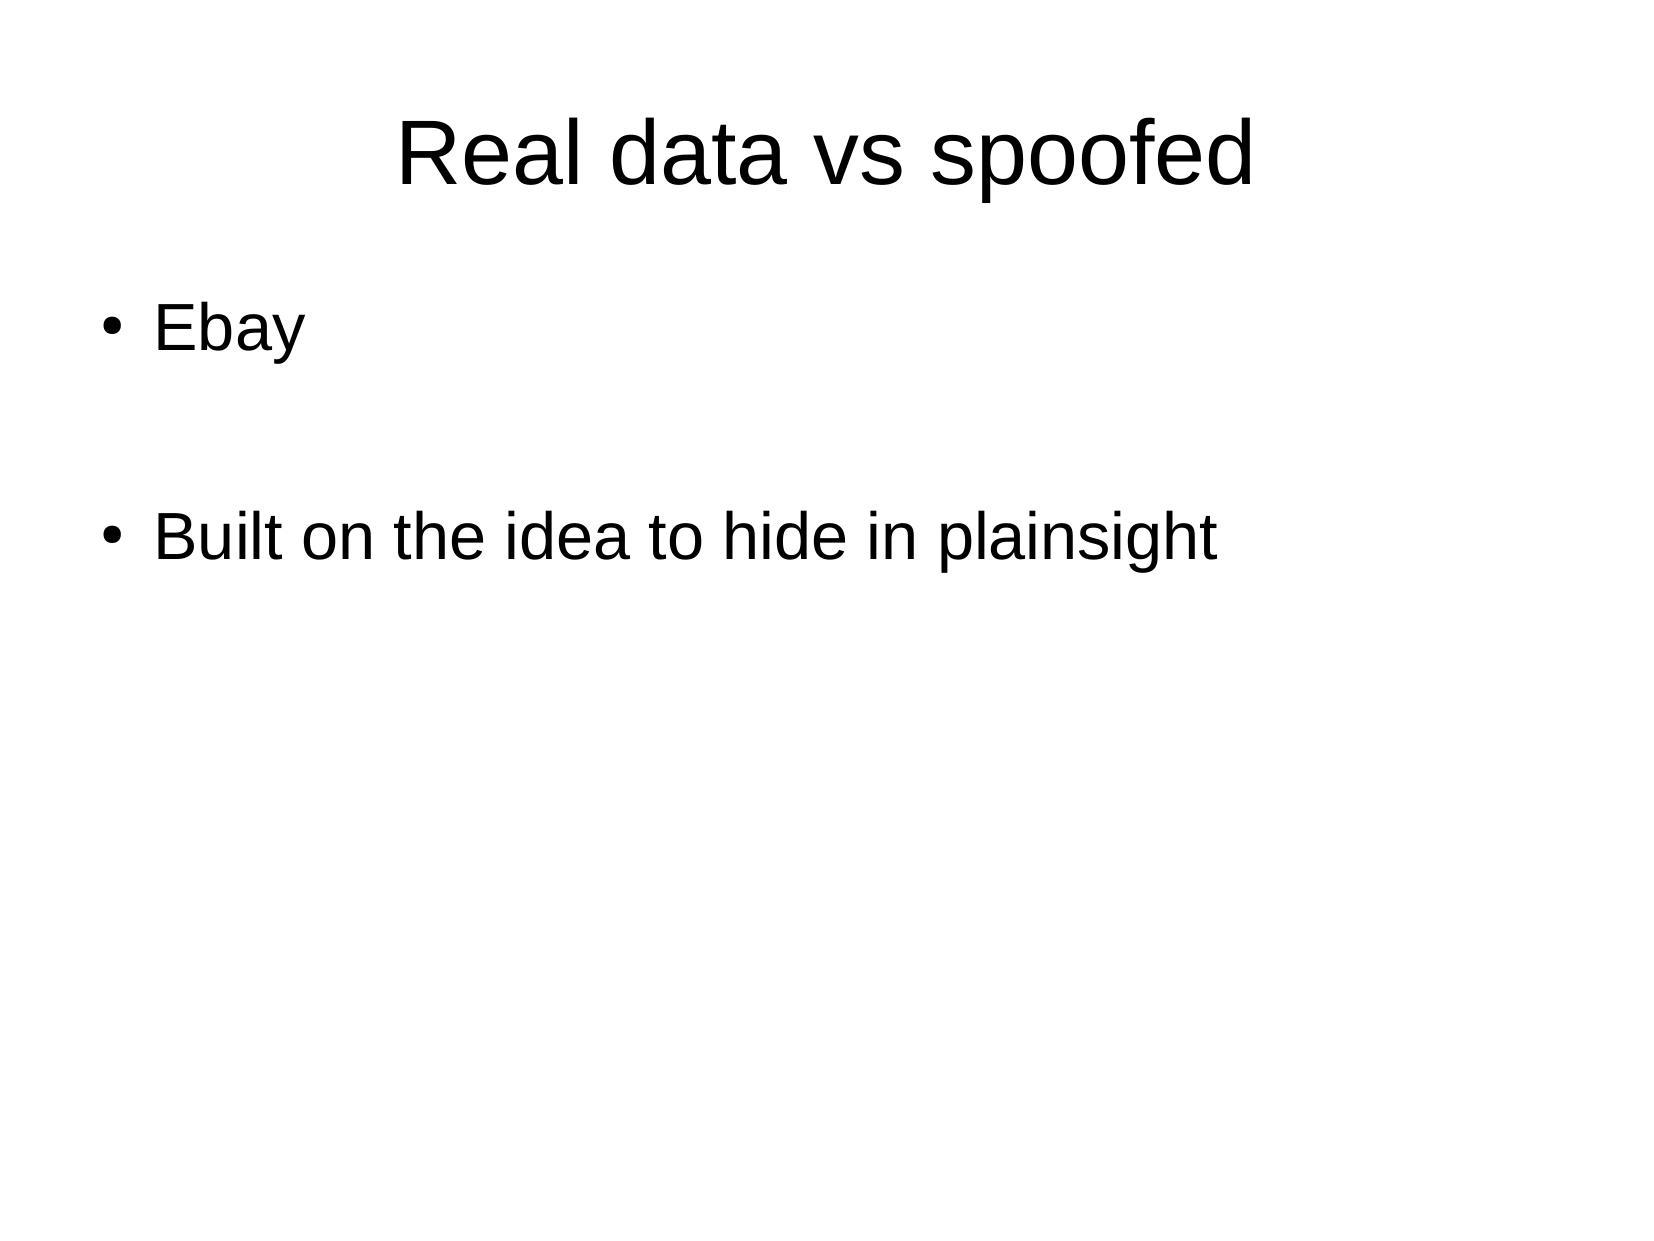

# Real data vs spoofed
Ebay
Built on the idea to hide in plainsight